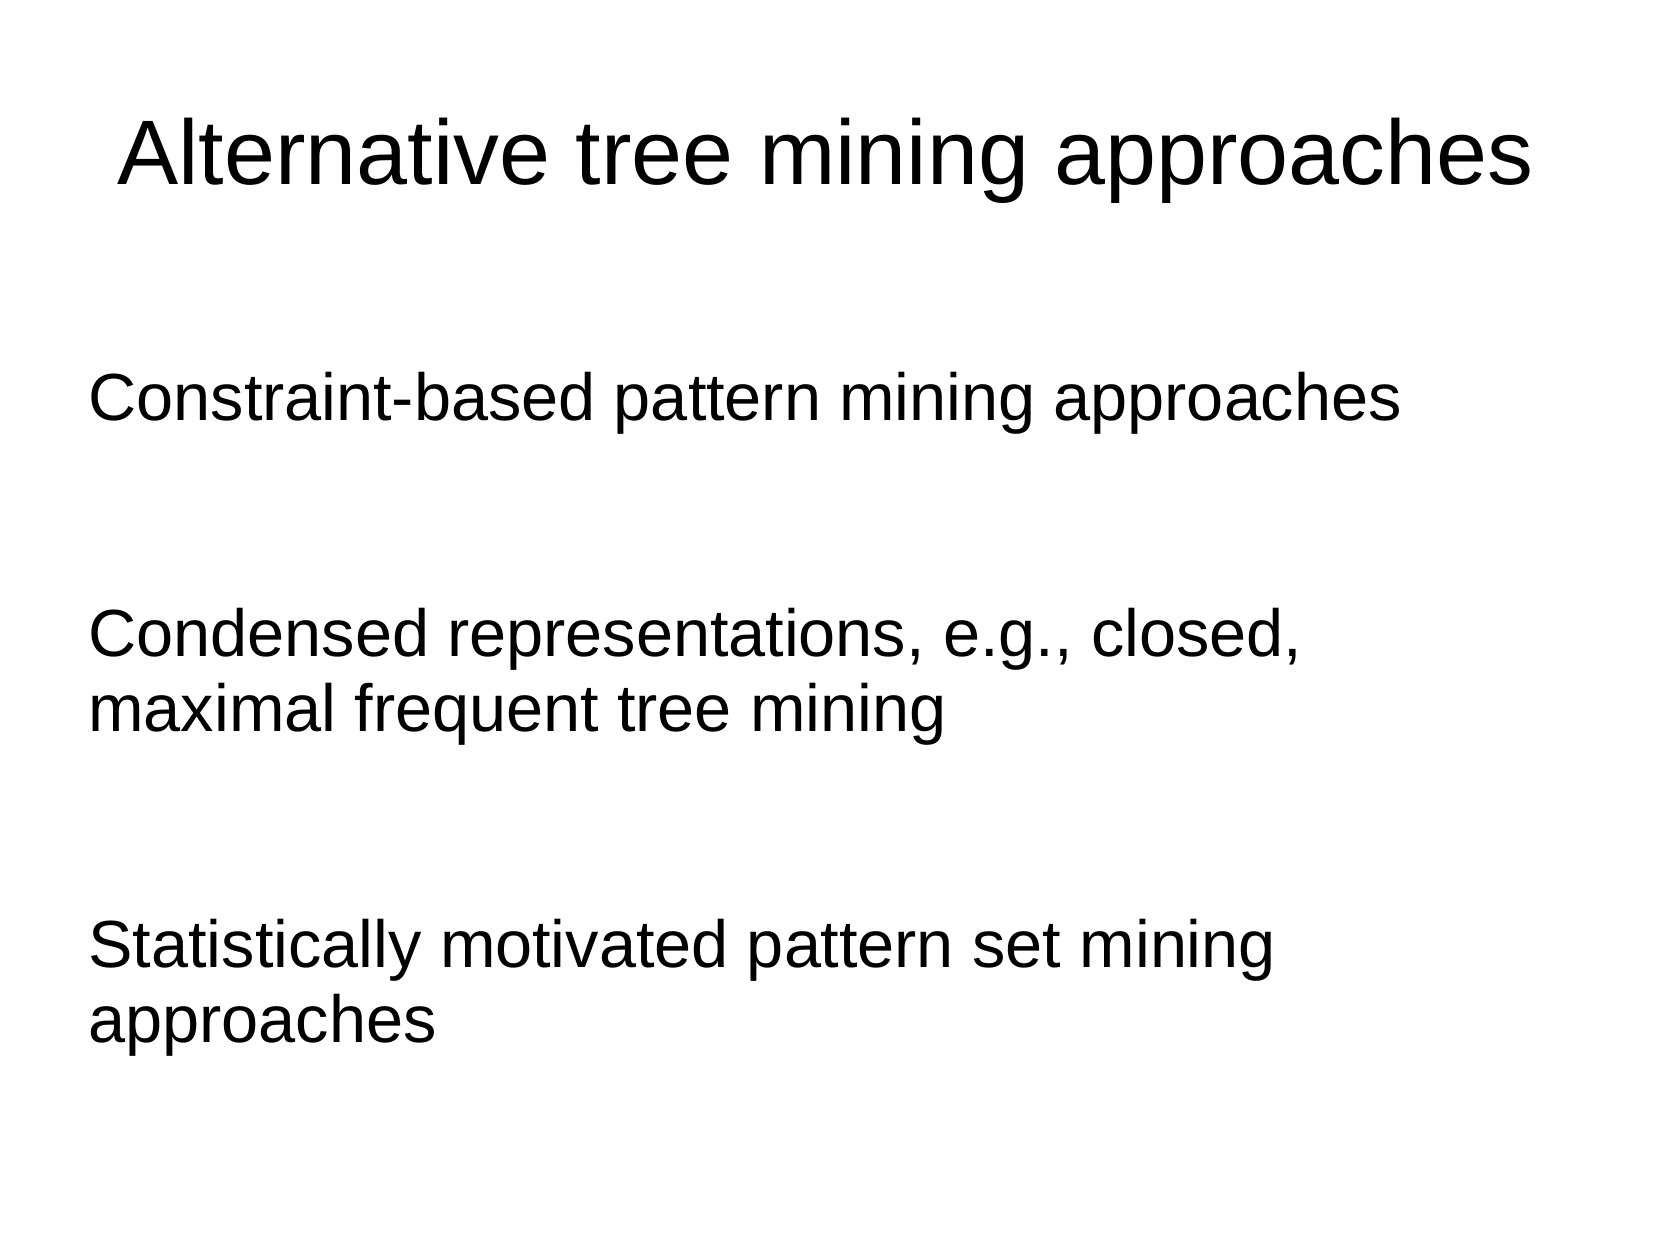

# Alternative tree mining approaches
Constraint-based pattern mining approaches
Condensed representations, e.g., closed, maximal frequent tree mining
Statistically motivated pattern set mining approaches
9